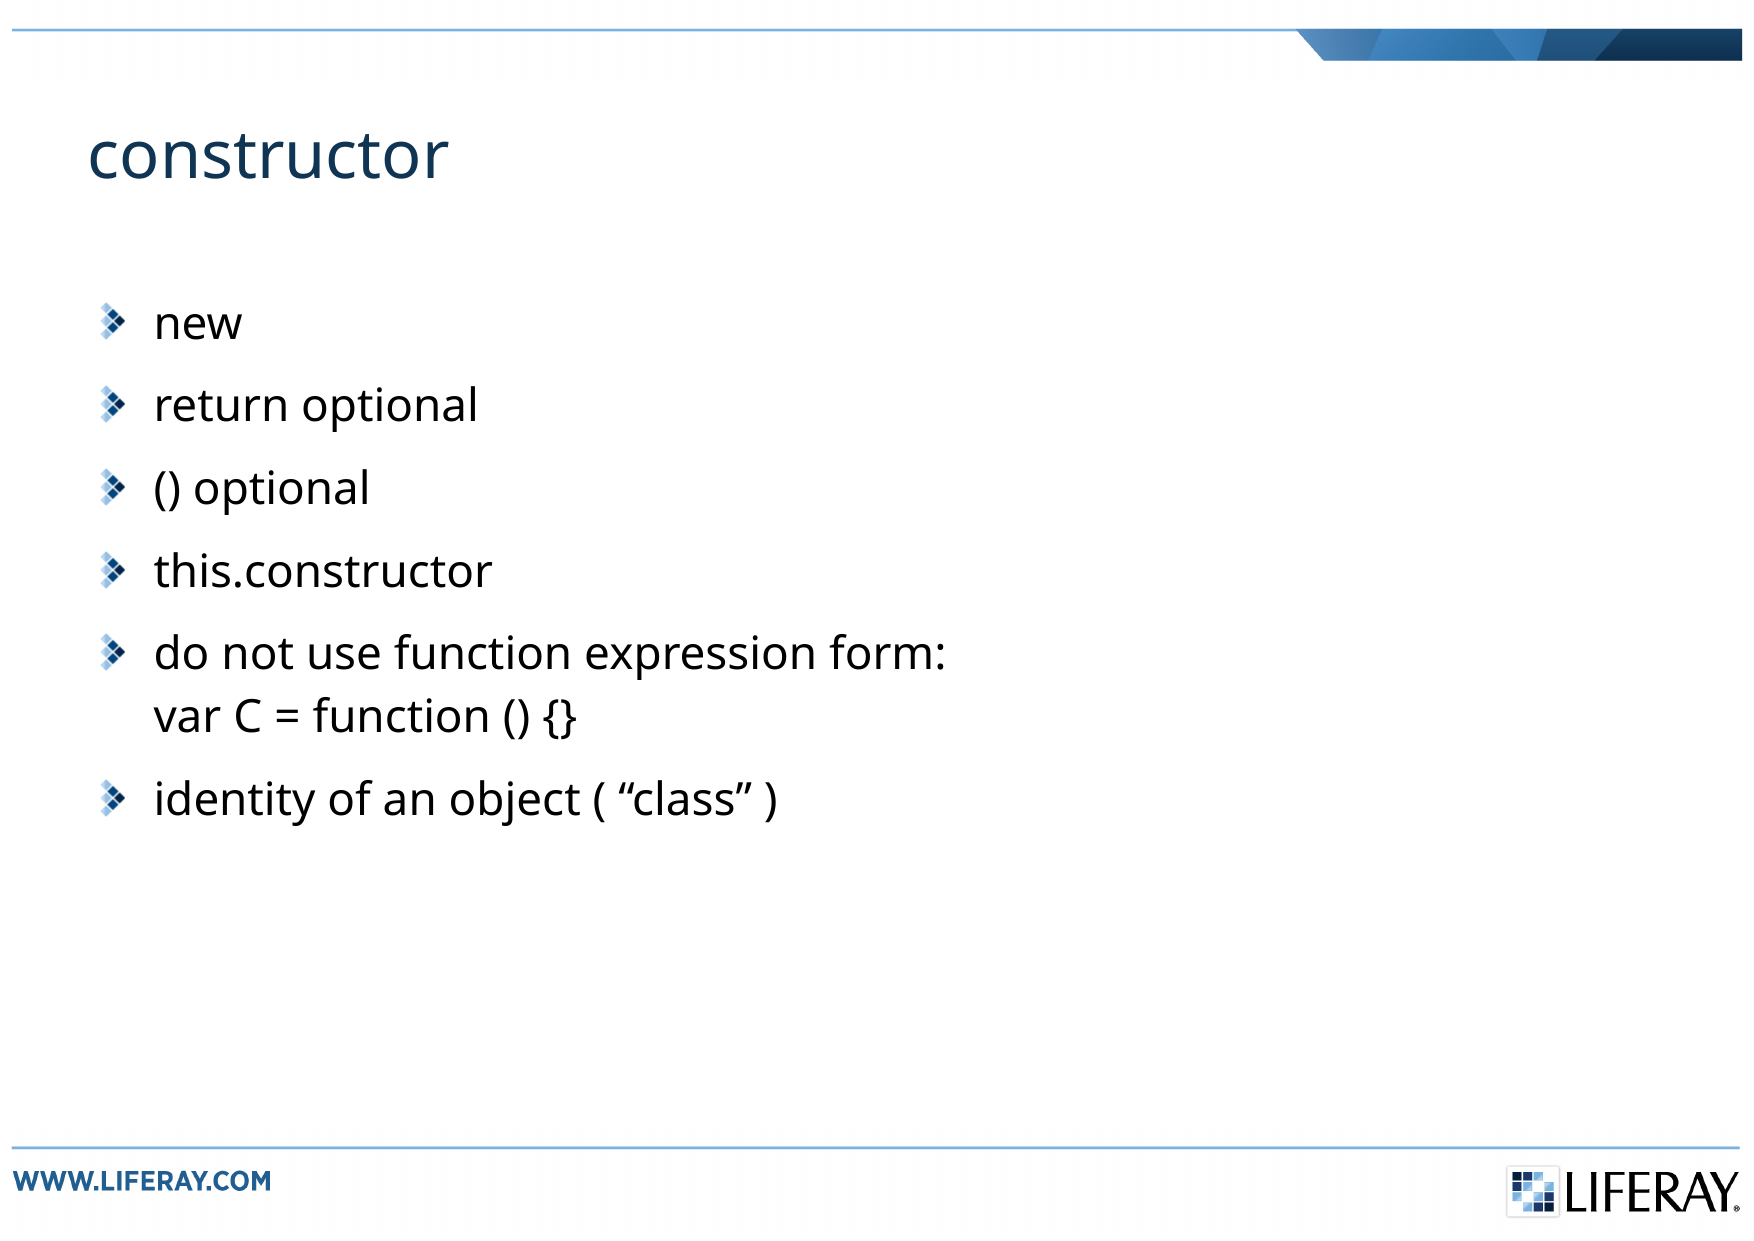

# constructor
new
return optional
() optional
this.constructor
do not use function expression form:
var C = function () {}
identity of an object ( “class” )